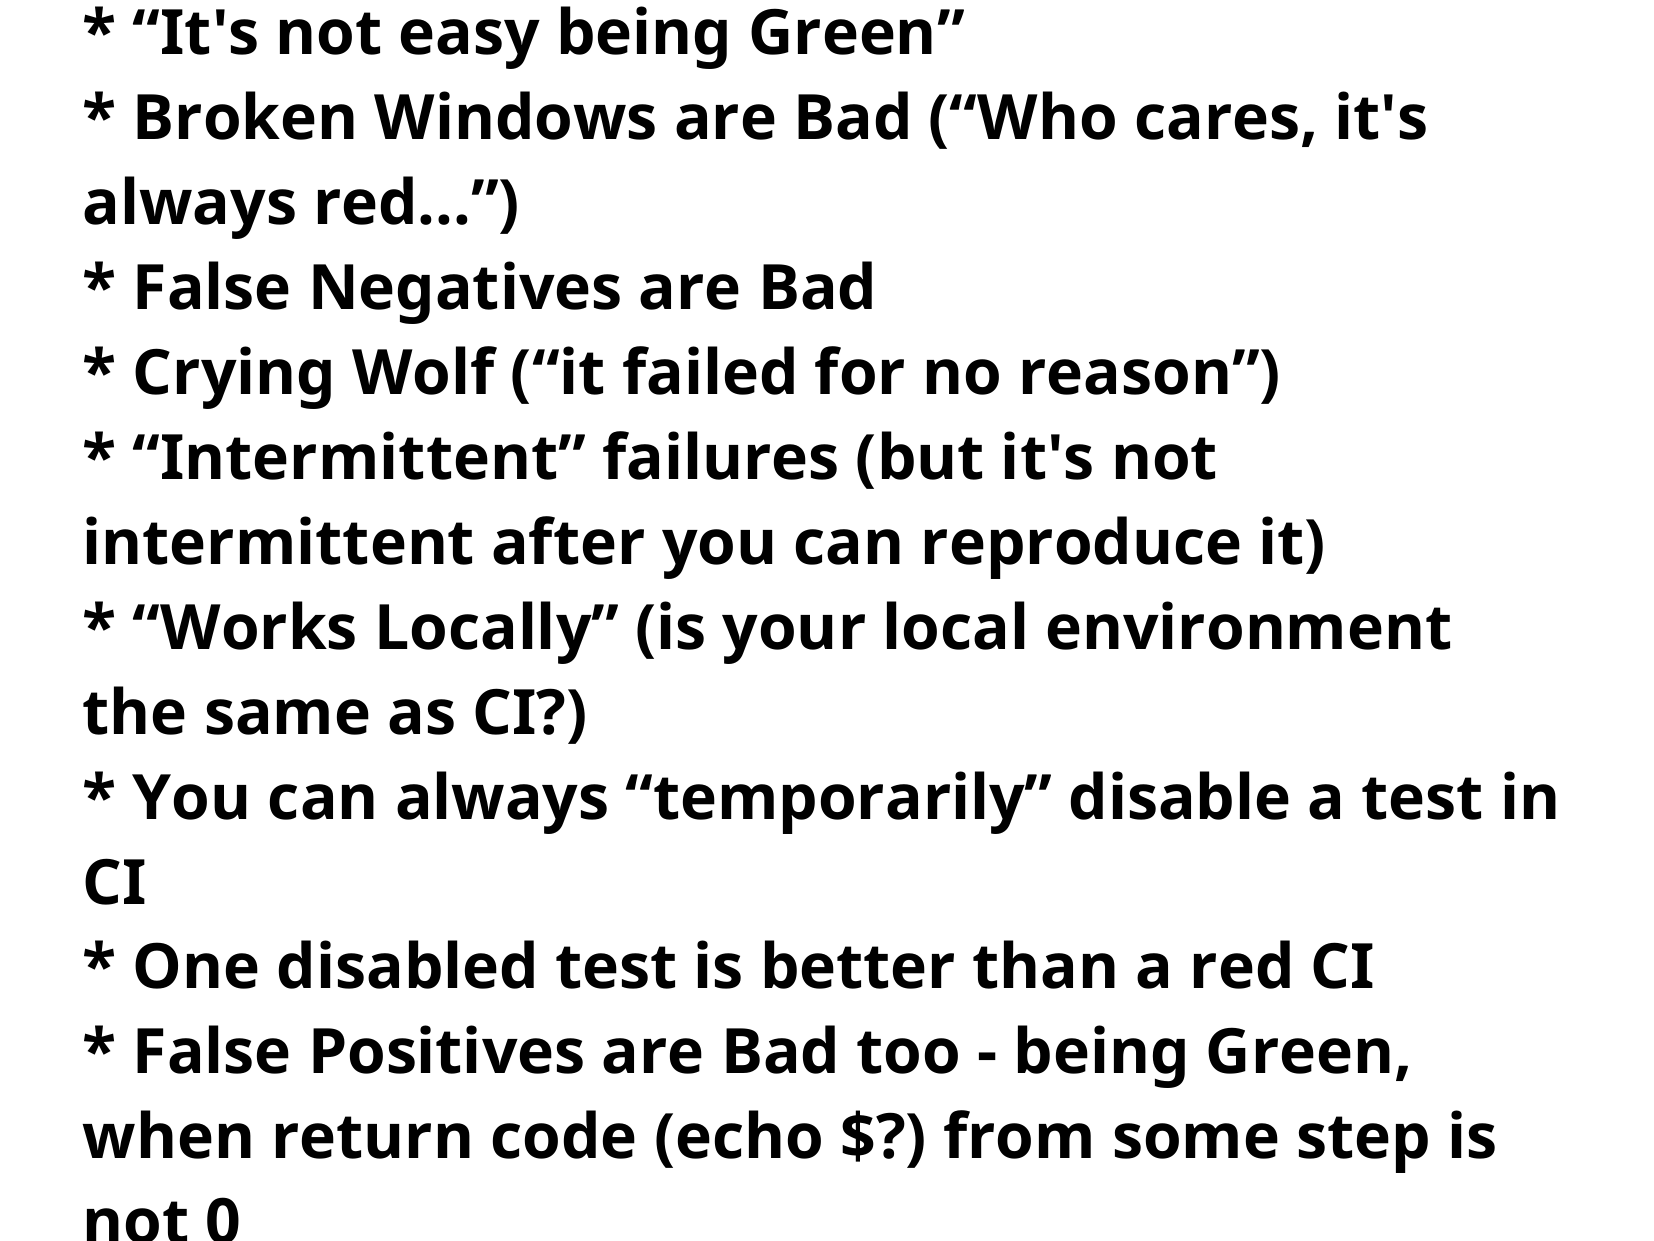

# Random Gotchas / Mantras: * “It's not easy being Green” * Broken Windows are Bad (“Who cares, it's always red...”) * False Negatives are Bad * Crying Wolf (“it failed for no reason”) * “Intermittent” failures (but it's not intermittent after you can reproduce it) * “Works Locally” (is your local environment the same as CI?) * You can always “temporarily” disable a test in CI * One disabled test is better than a red CI * False Positives are Bad too - being Green, when return code (echo $?) from some step is not 0 * Browser Settings (autoupdate, etc) Preventing Browser Close